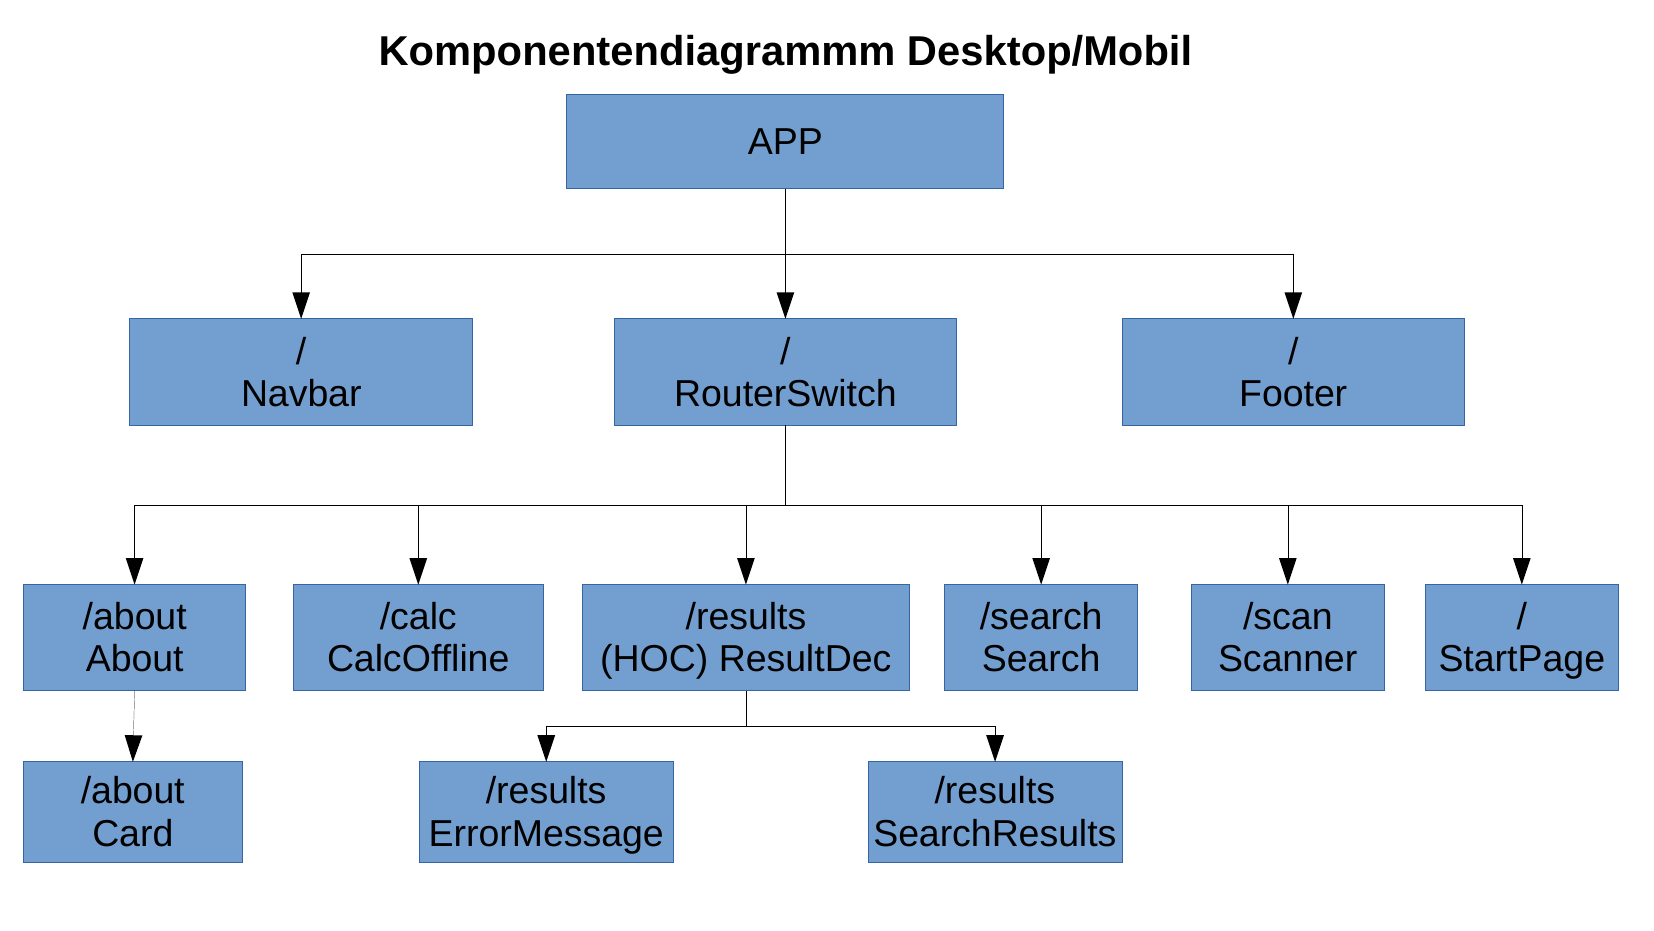

Komponentendiagrammm Desktop/Mobil
APP
/
Navbar
/
RouterSwitch
/
Footer
/about
About
/calc
CalcOffline
/results
(HOC) ResultDec
/search
Search
/scan
Scanner
/
StartPage
/about
Card
/results
ErrorMessage
/results
SearchResults